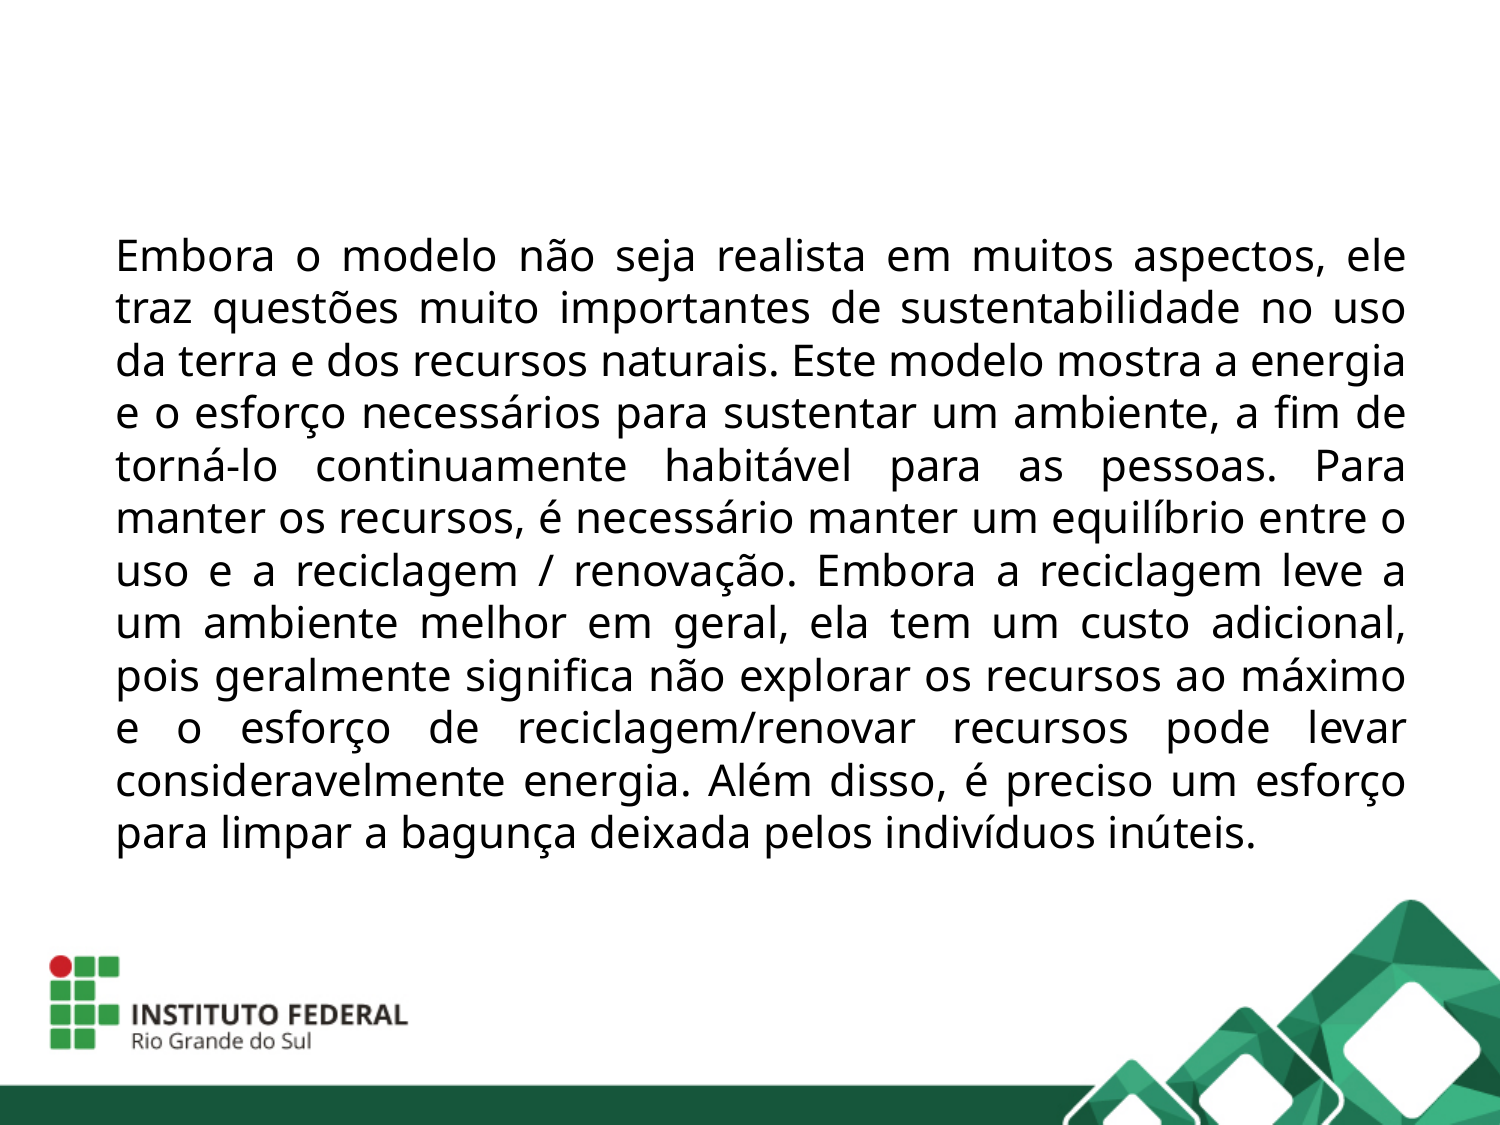

Embora o modelo não seja realista em muitos aspectos, ele traz questões muito importantes de sustentabilidade no uso da terra e dos recursos naturais. Este modelo mostra a energia e o esforço necessários para sustentar um ambiente, a fim de torná-lo continuamente habitável para as pessoas. Para manter os recursos, é necessário manter um equilíbrio entre o uso e a reciclagem / renovação. Embora a reciclagem leve a um ambiente melhor em geral, ela tem um custo adicional, pois geralmente significa não explorar os recursos ao máximo e o esforço de reciclagem/renovar recursos pode levar consideravelmente energia. Além disso, é preciso um esforço para limpar a bagunça deixada pelos indivíduos inúteis.